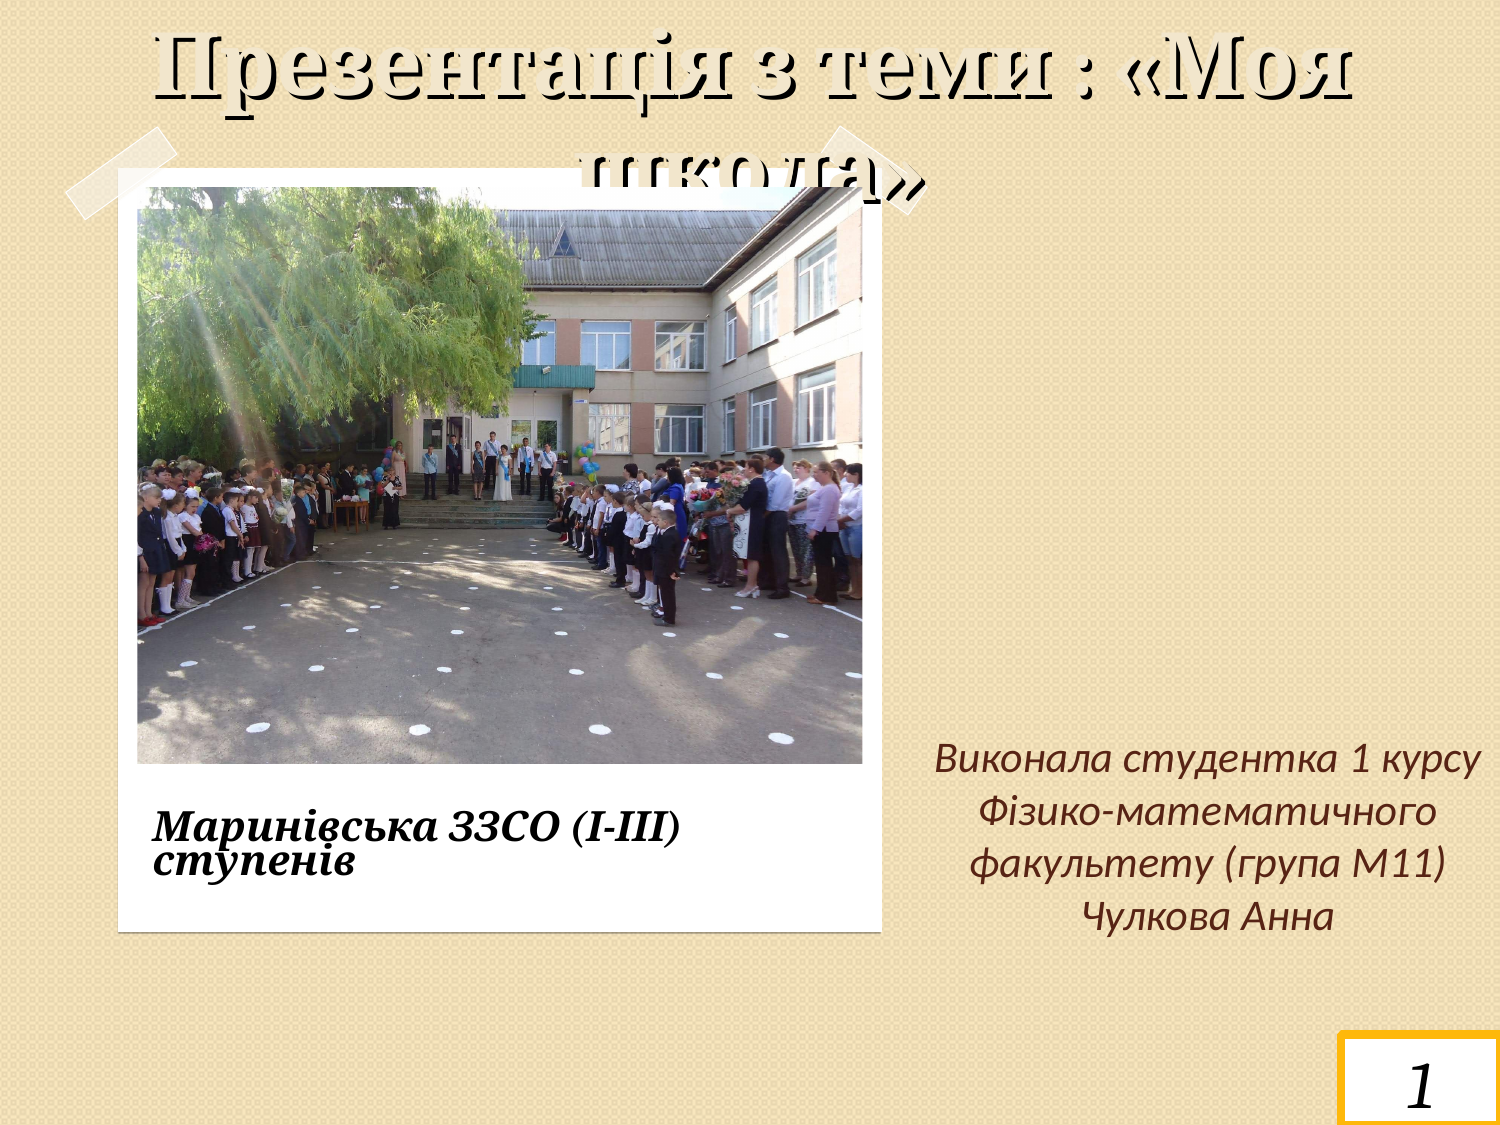

Презентація з теми : «Моя школа»
# Виконала студентка 1 курсу Фізико-математичного факультету (група М11) Чулкова Анна
Маринівська ЗЗСО (І-ІІІ) ступенів
1